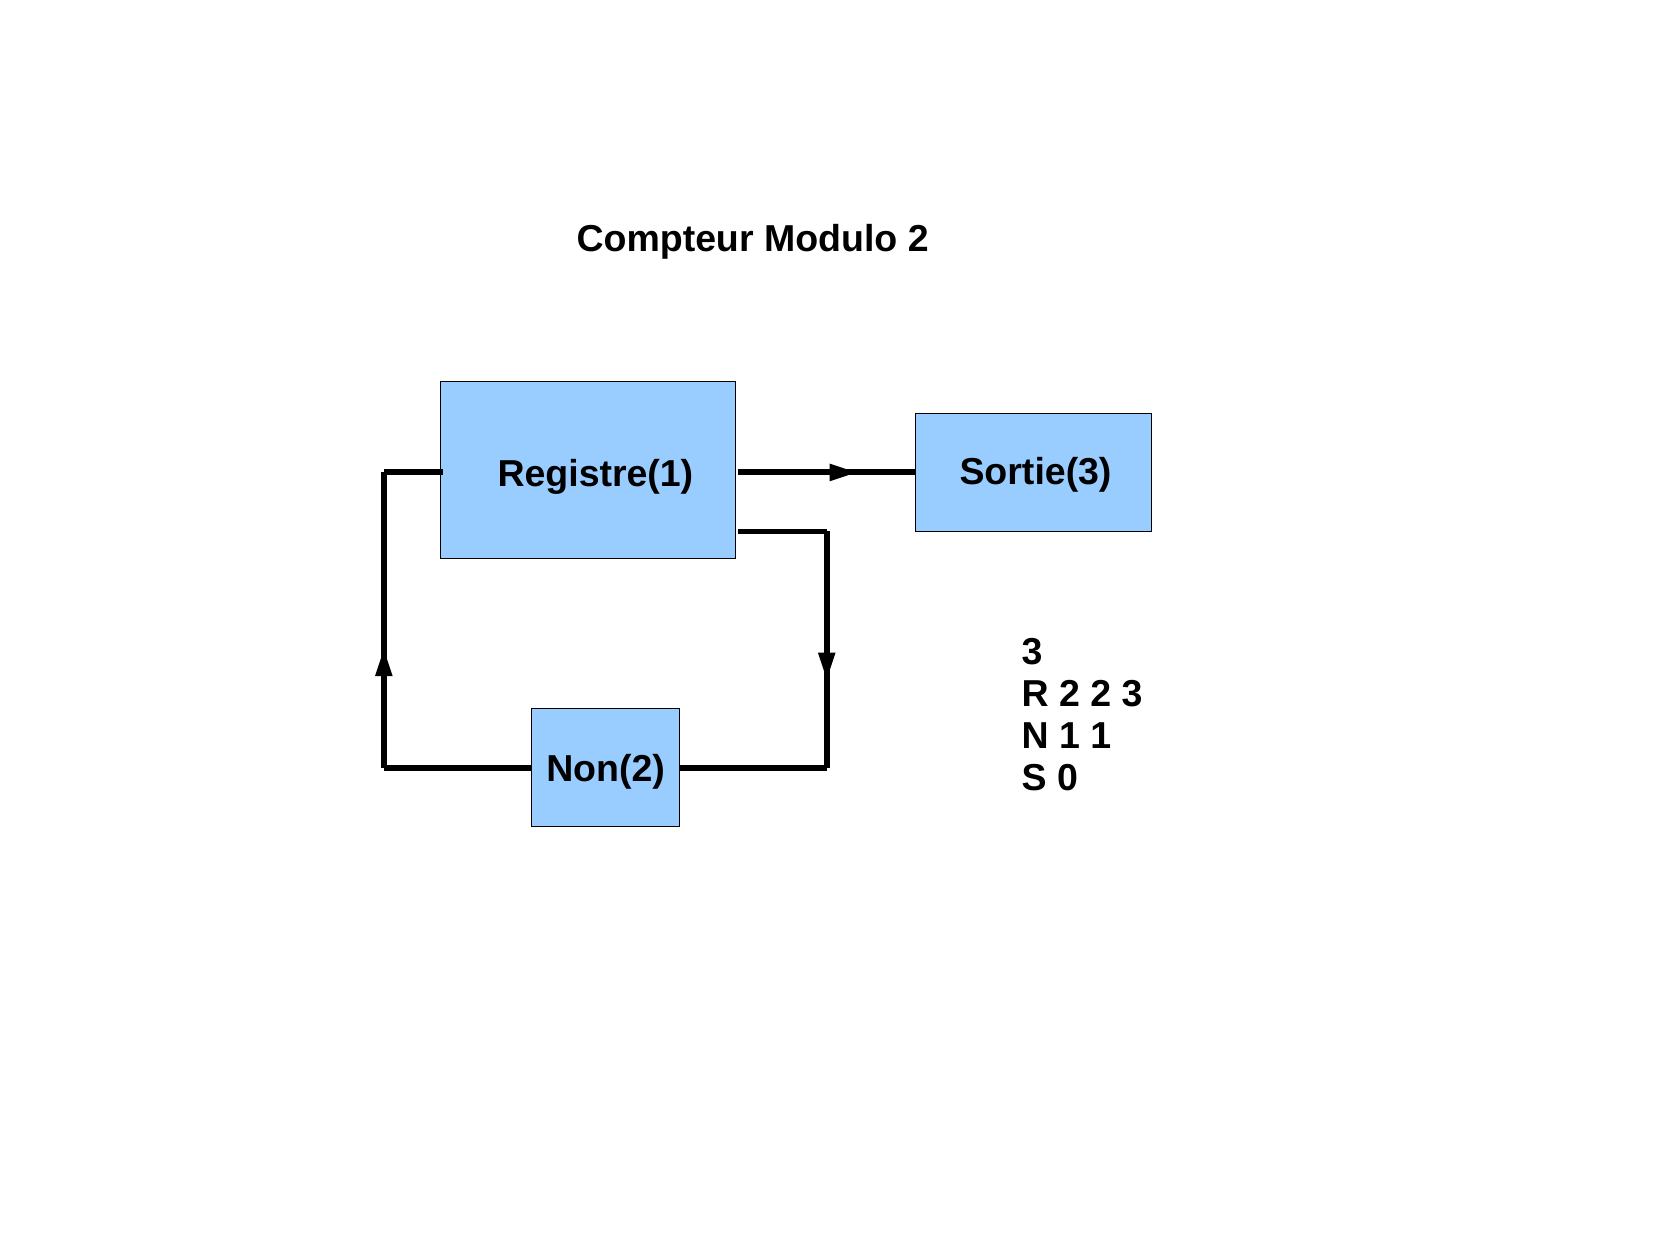

Compteur Modulo 2
Sortie(3)
 Registre(1)
3
R 2 2 3
N 1 1
S 0
Non(2)